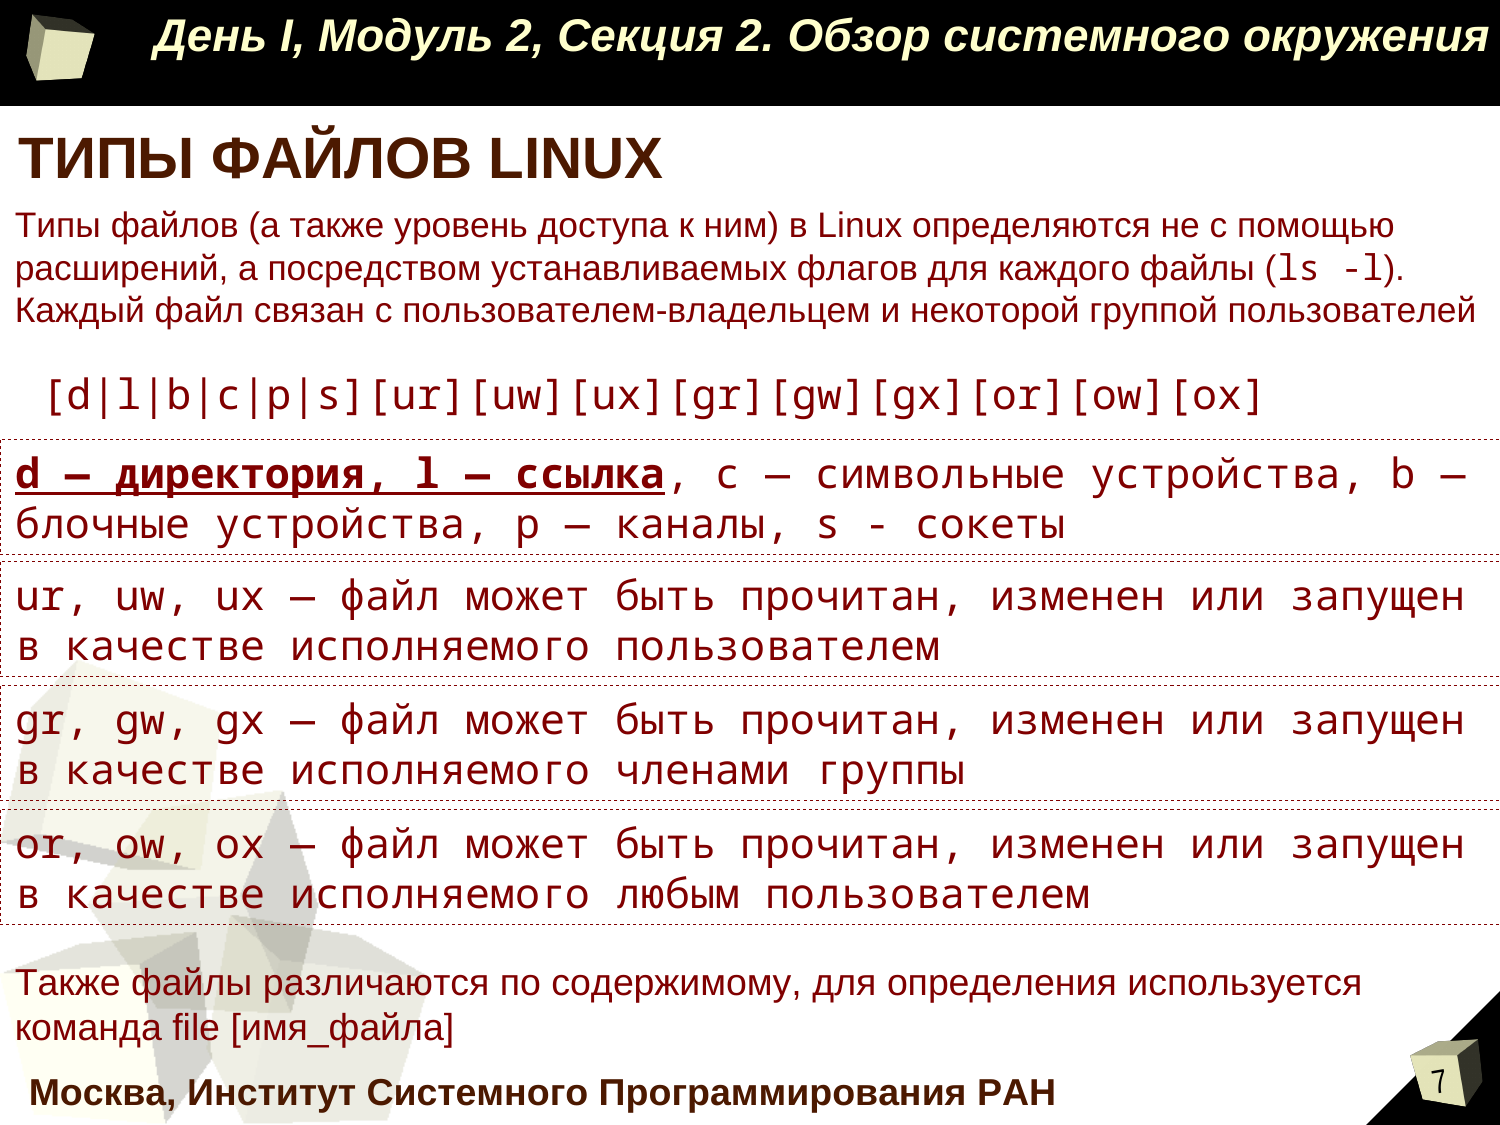

#
ТИПЫ ФАЙЛОВ LINUX
Типы файлов (а также уровень доступа к ним) в Linux определяются не с помощью расширений, а посредством устанавливаемых флагов для каждого файлы (ls -l). Каждый файл связан с пользователем-владельцем и некоторой группой пользователей
[d|l|b|c|p|s][ur][uw][ux][gr][gw][gx][or][ow][ox]
d — директория, l — ссылка, c — символьные устройства, b — блочные устройства, p — каналы, s - сокеты
ur, uw, ux — файл может быть прочитан, изменен или запущен в качестве исполняемого пользователем
gr, gw, gx — файл может быть прочитан, изменен или запущен в качестве исполняемого членами группы
or, ow, ox — файл может быть прочитан, изменен или запущен в качестве исполняемого любым пользователем
Также файлы различаются по содержимому, для определения используется команда file [имя_файла]